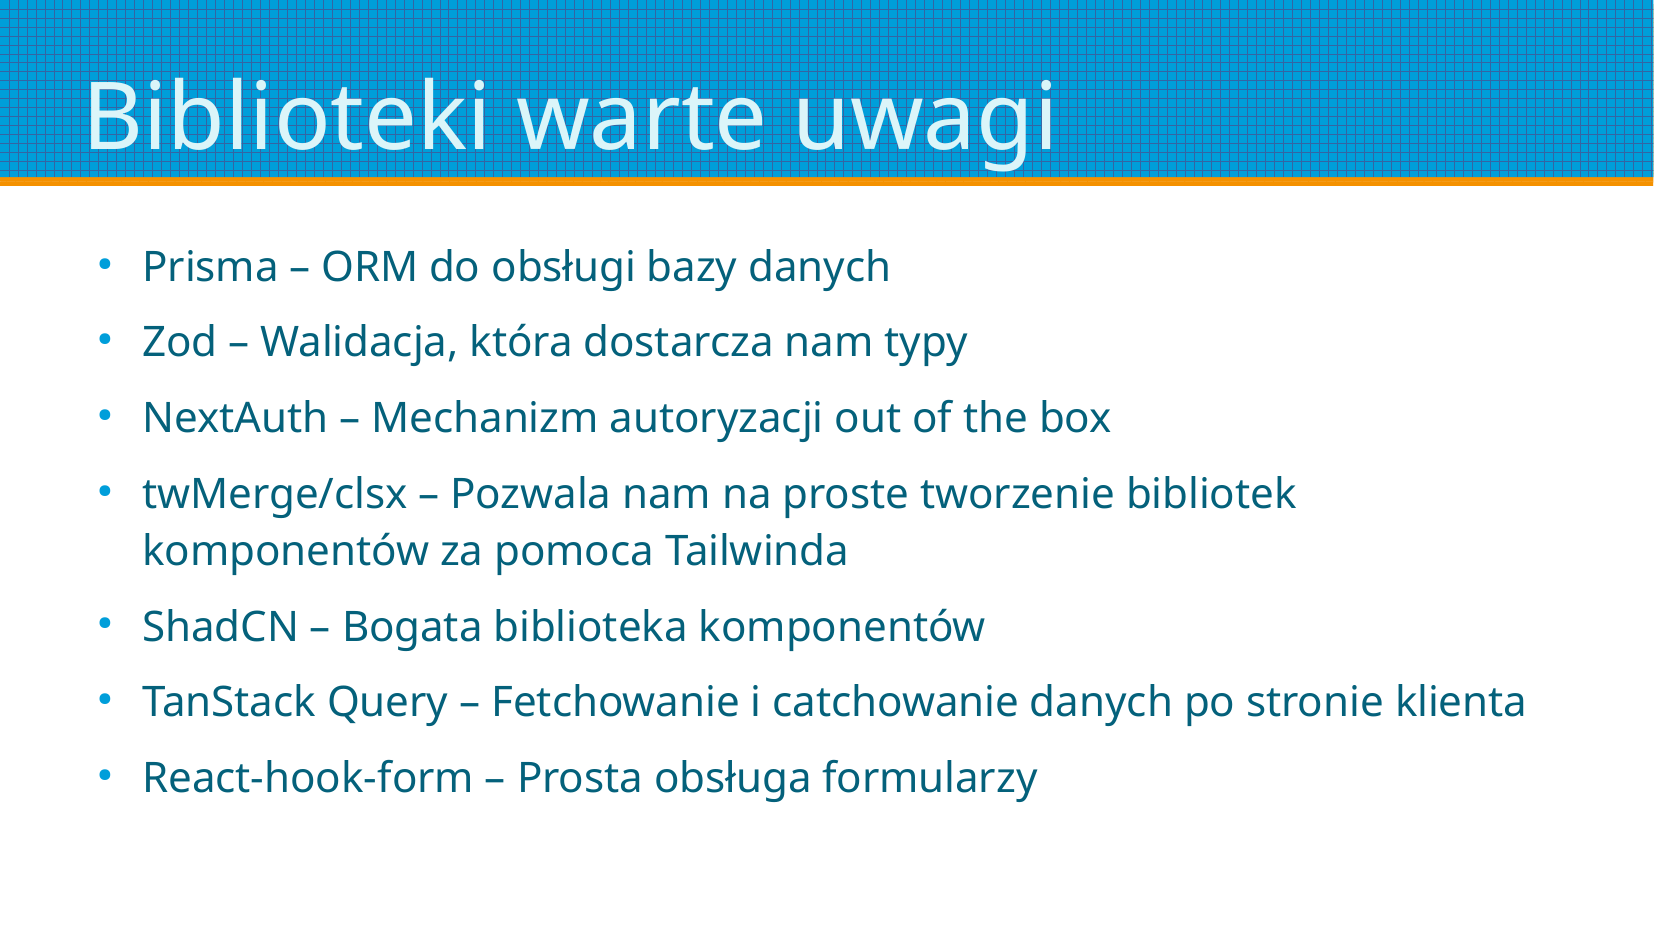

# Biblioteki warte uwagi
Prisma – ORM do obsługi bazy danych
Zod – Walidacja, która dostarcza nam typy
NextAuth – Mechanizm autoryzacji out of the box
twMerge/clsx – Pozwala nam na proste tworzenie bibliotek komponentów za pomoca Tailwinda
ShadCN – Bogata biblioteka komponentów
TanStack Query – Fetchowanie i catchowanie danych po stronie klienta
React-hook-form – Prosta obsługa formularzy